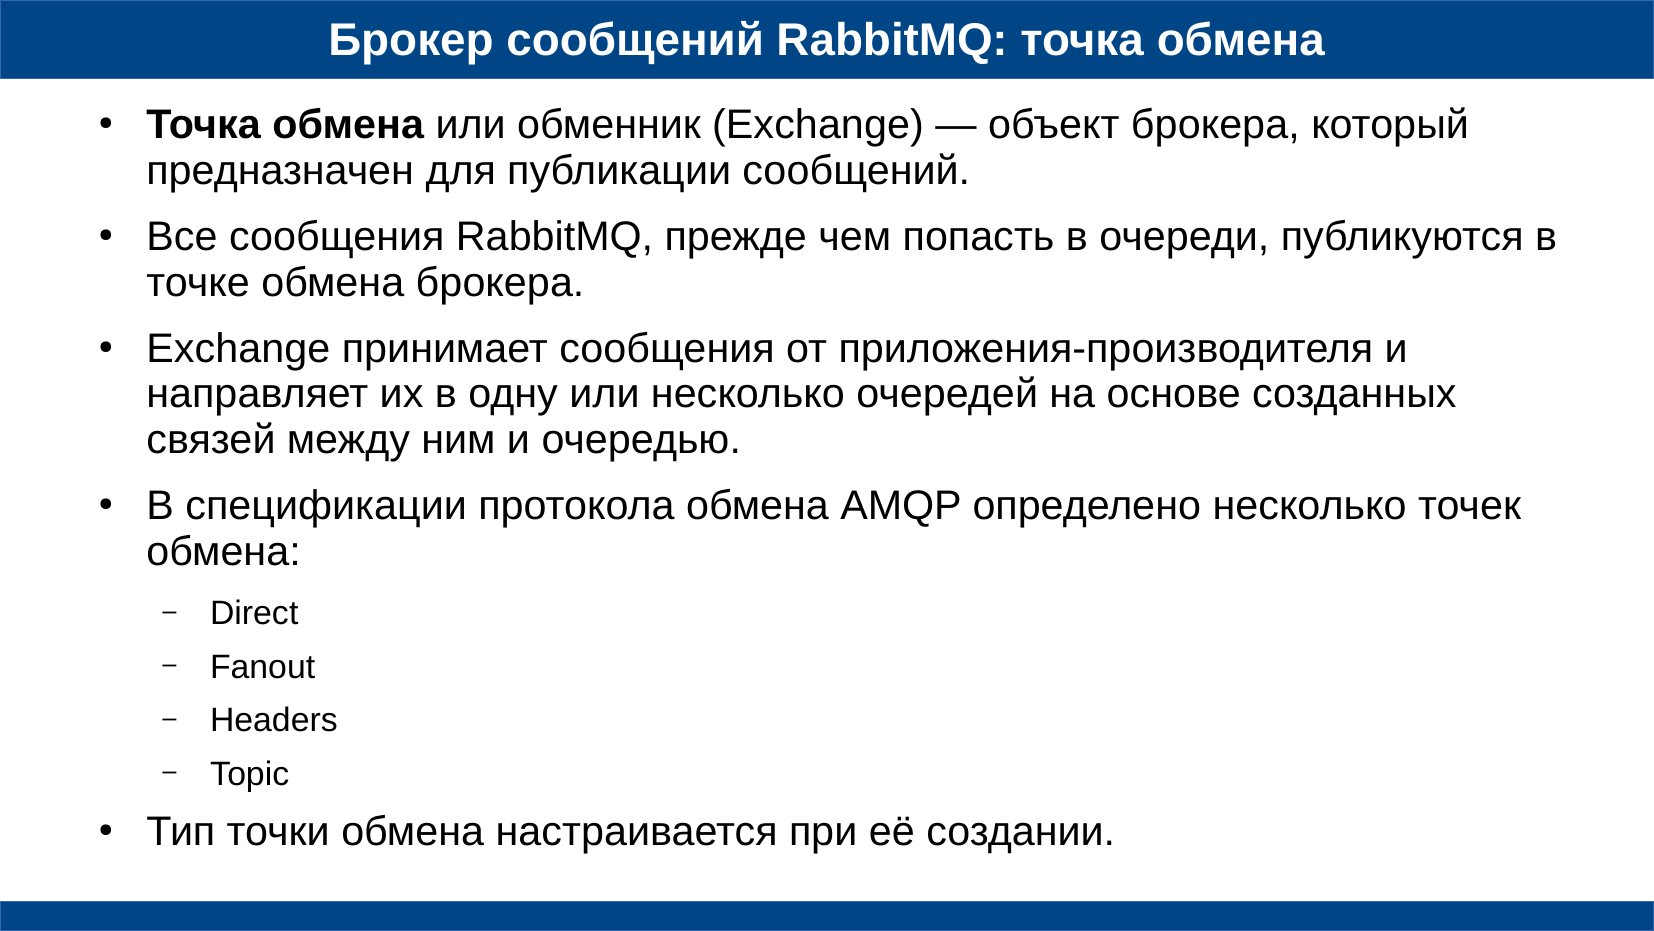

# Брокер сообщений RabbitMQ: точка обмена
Точка обмена или обменник (Exchange) — объект брокера, который предназначен для публикации сообщений.
Все сообщения RabbitMQ, прежде чем попасть в очереди, публикуются в точке обмена брокера.
Exchange принимает сообщения от приложения-производителя и направляет их в одну или несколько очередей на основе созданных связей между ним и очередью.
В спецификации протокола обмена AMQP определено несколько точек обмена:
Direct
Fanout
Headers
Topic
Тип точки обмена настраивается при её создании.